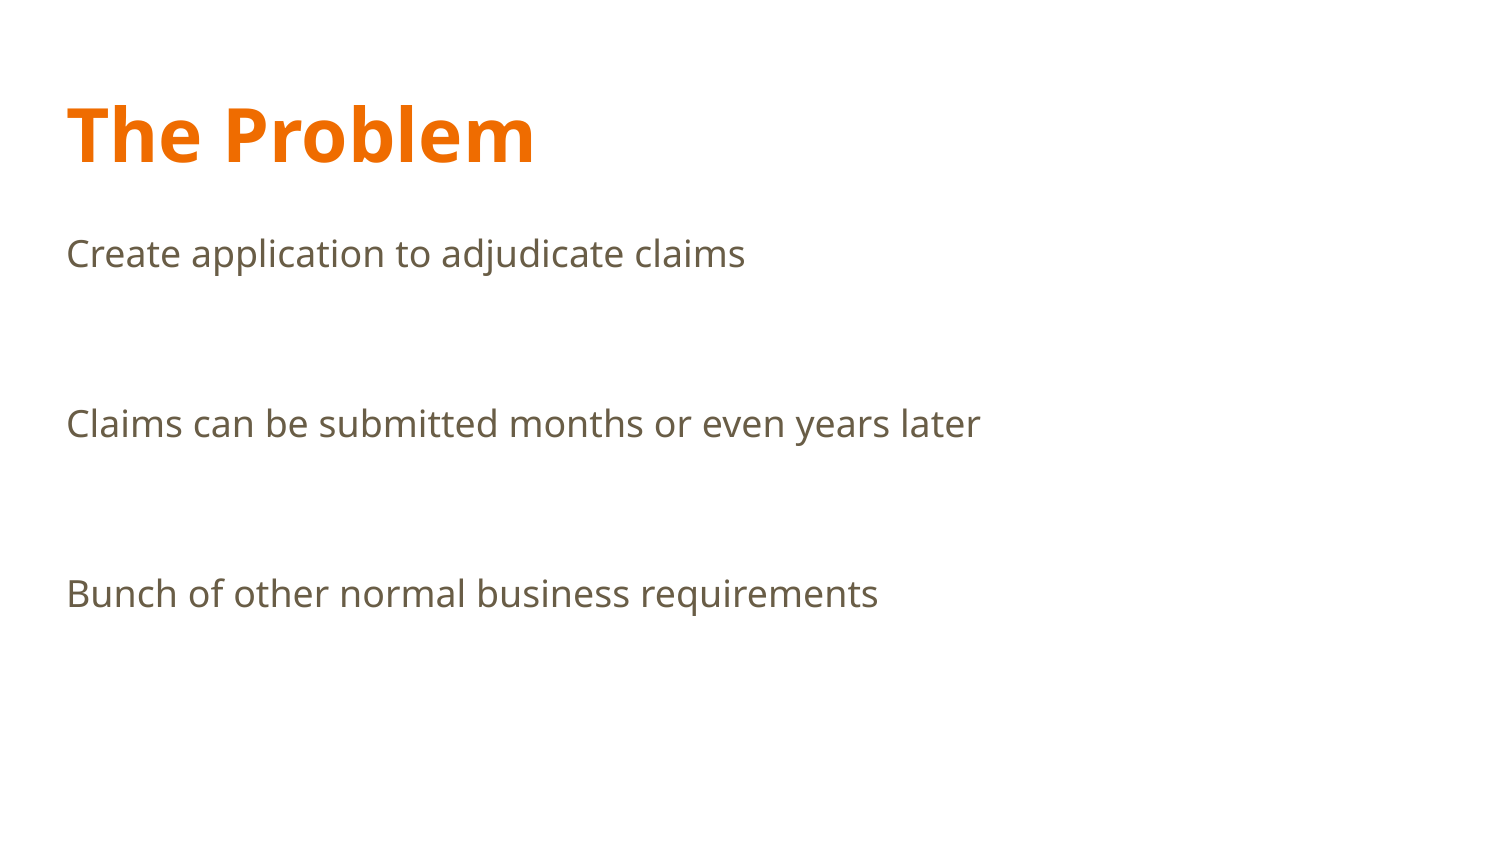

# The Problem
Create application to adjudicate claims
Claims can be submitted months or even years later
Bunch of other normal business requirements